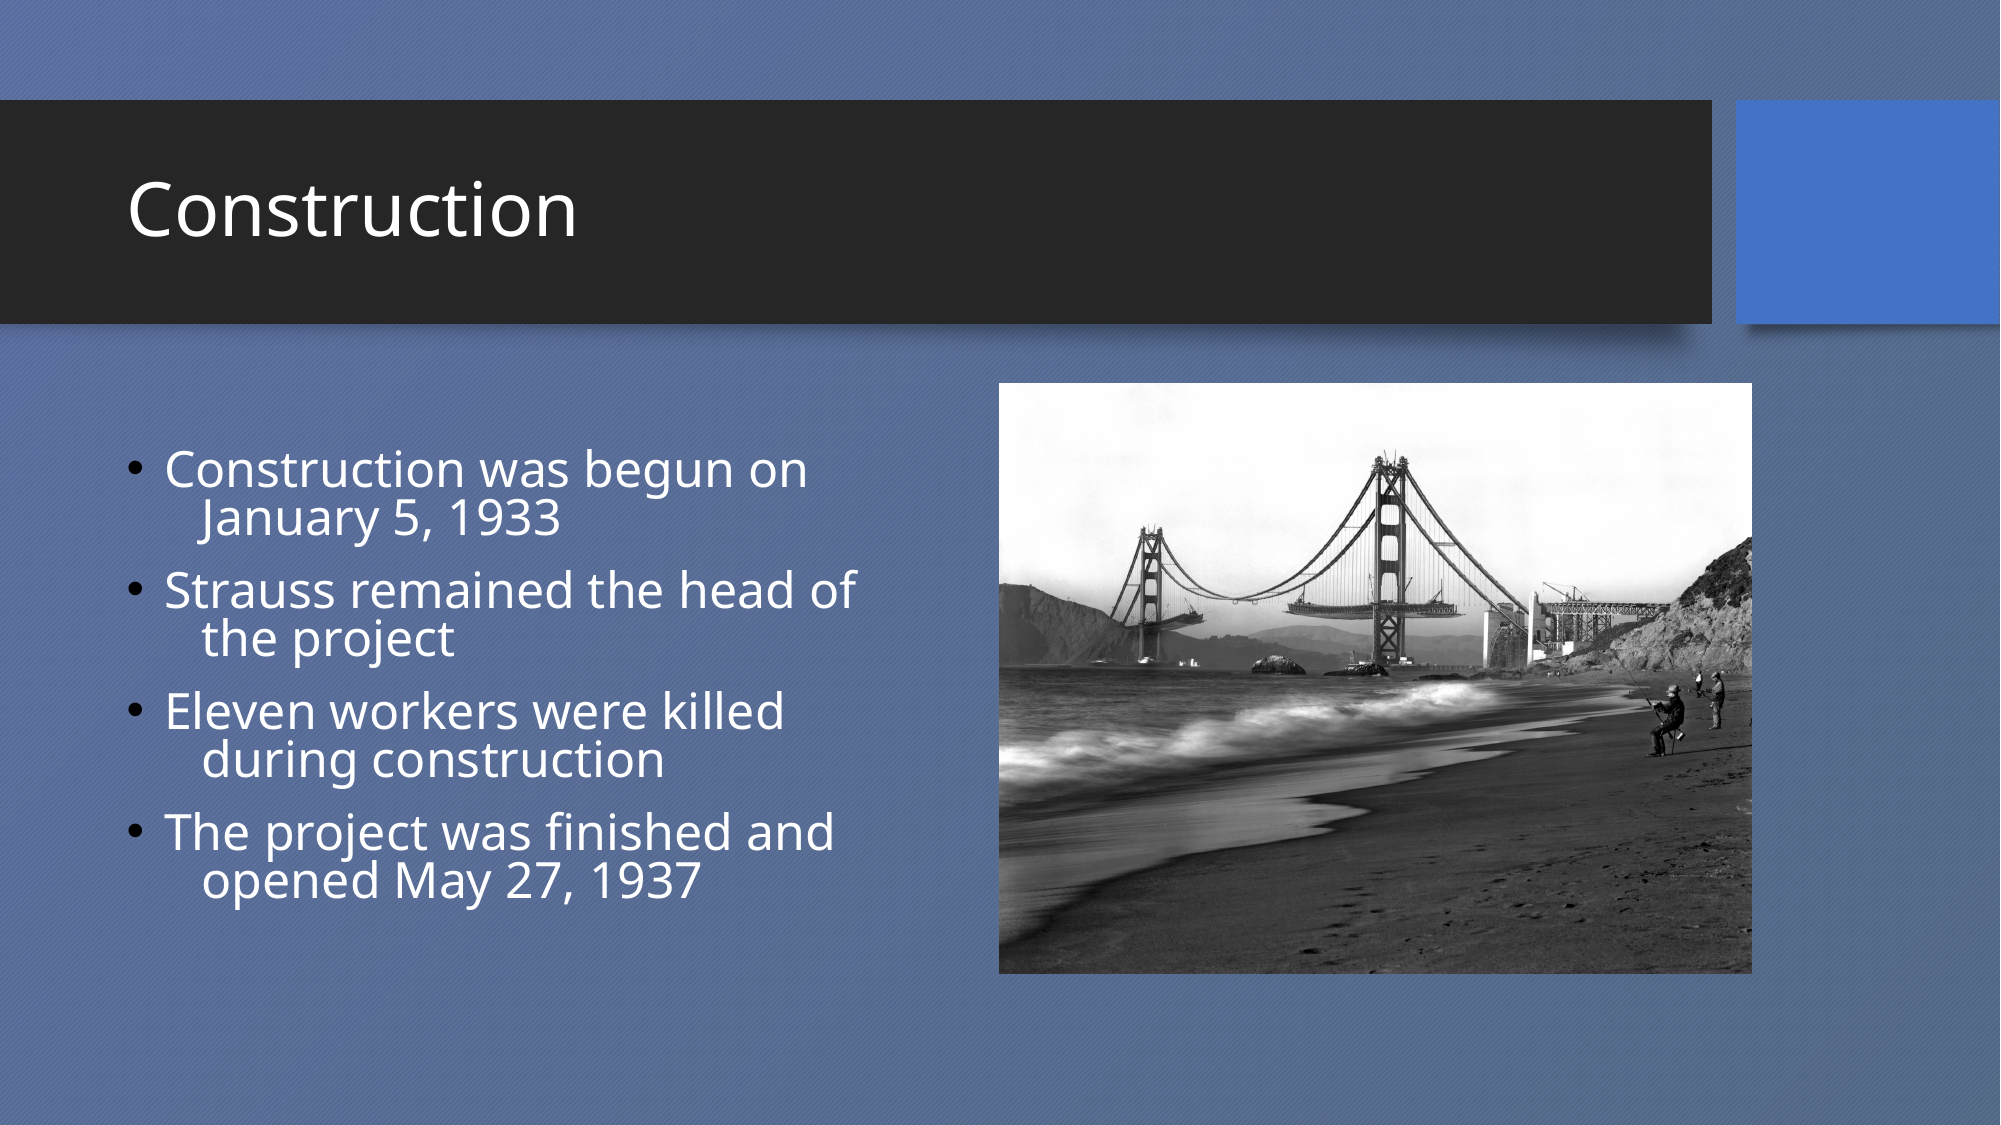

# Construction
Construction was begun on January 5, 1933
Strauss remained the head of the project
Eleven workers were killed during construction
The project was finished and opened May 27, 1937